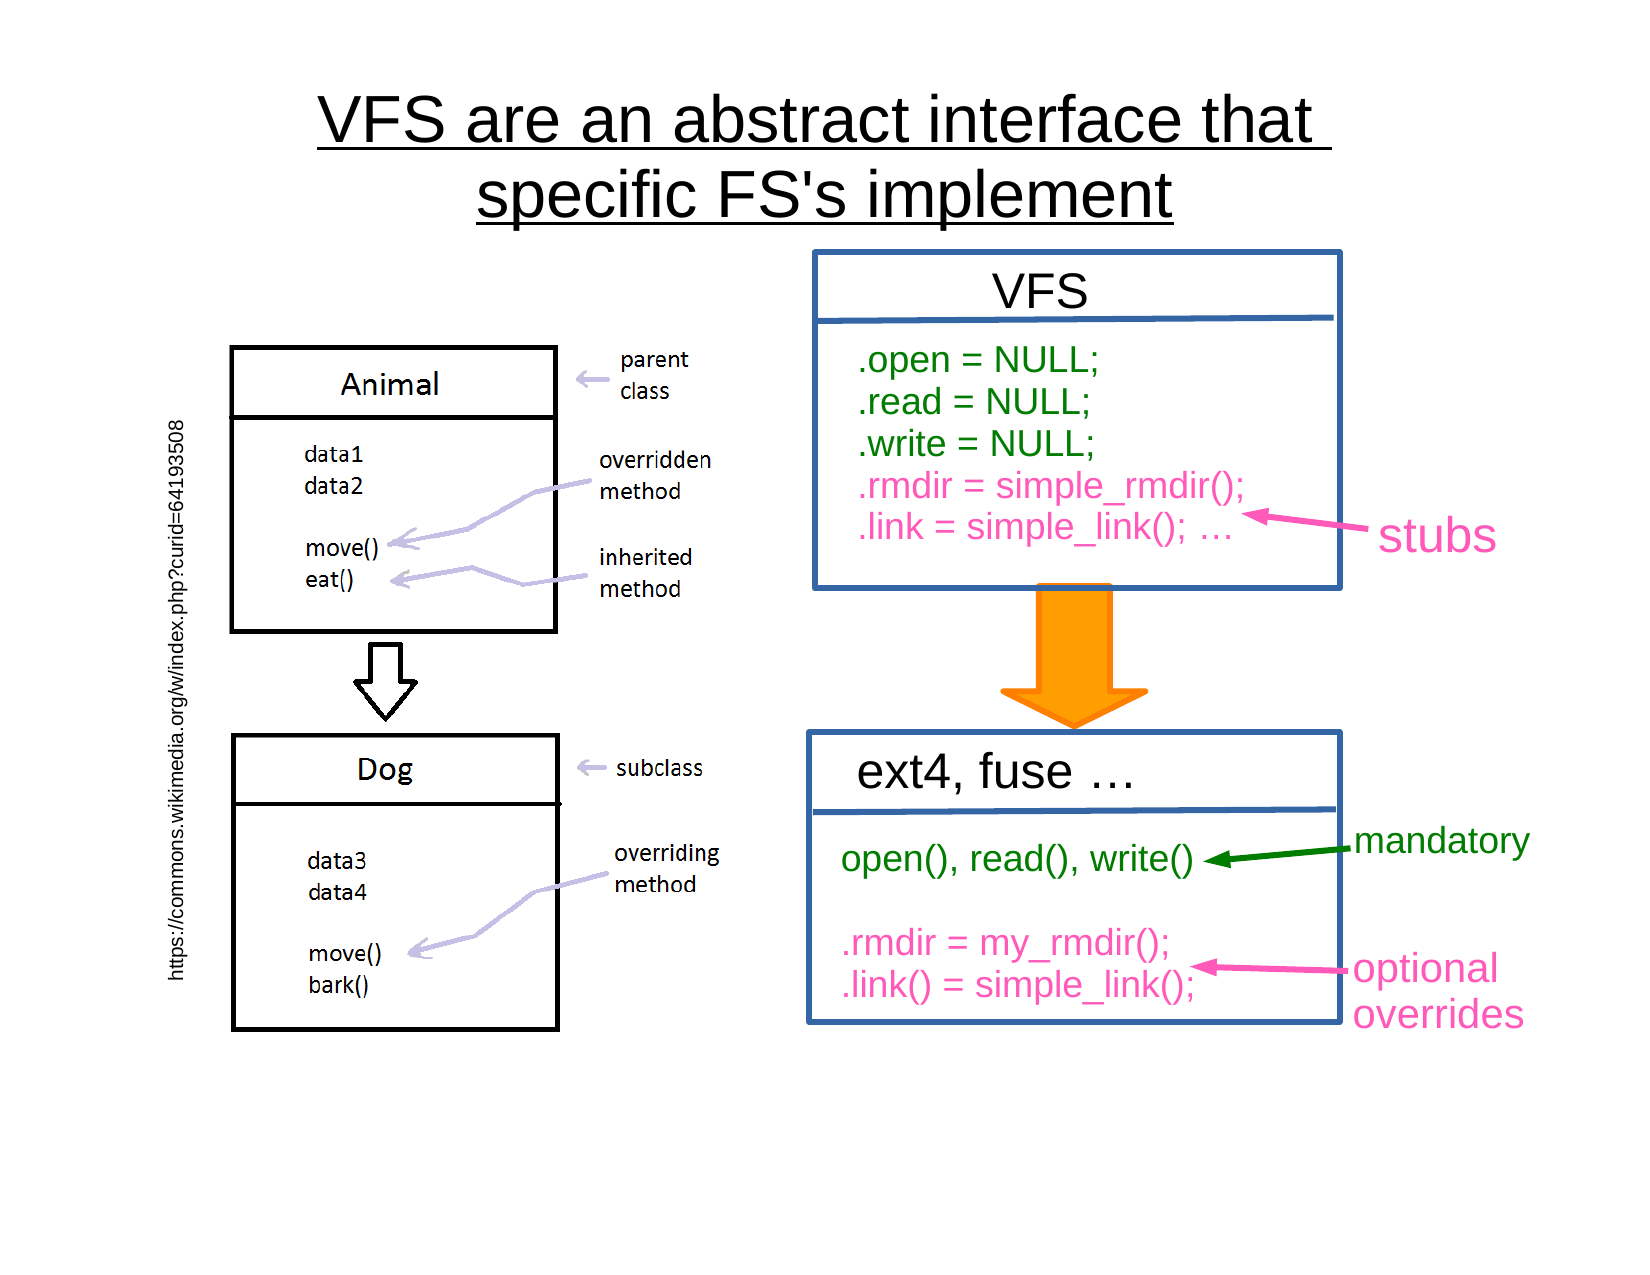

# VFS are an abstract interface that specific FS's implement
VFS
.open = NULL;
.read = NULL;
.write = NULL;
.rmdir = simple_rmdir();
.link = simple_link(); …
https://commons.wikimedia.org/w/index.php?curid=64193508
stubs
ext4, fuse …
mandatory
open(), read(), write()
.rmdir = my_rmdir();
.link() = simple_link();
optional
overrides